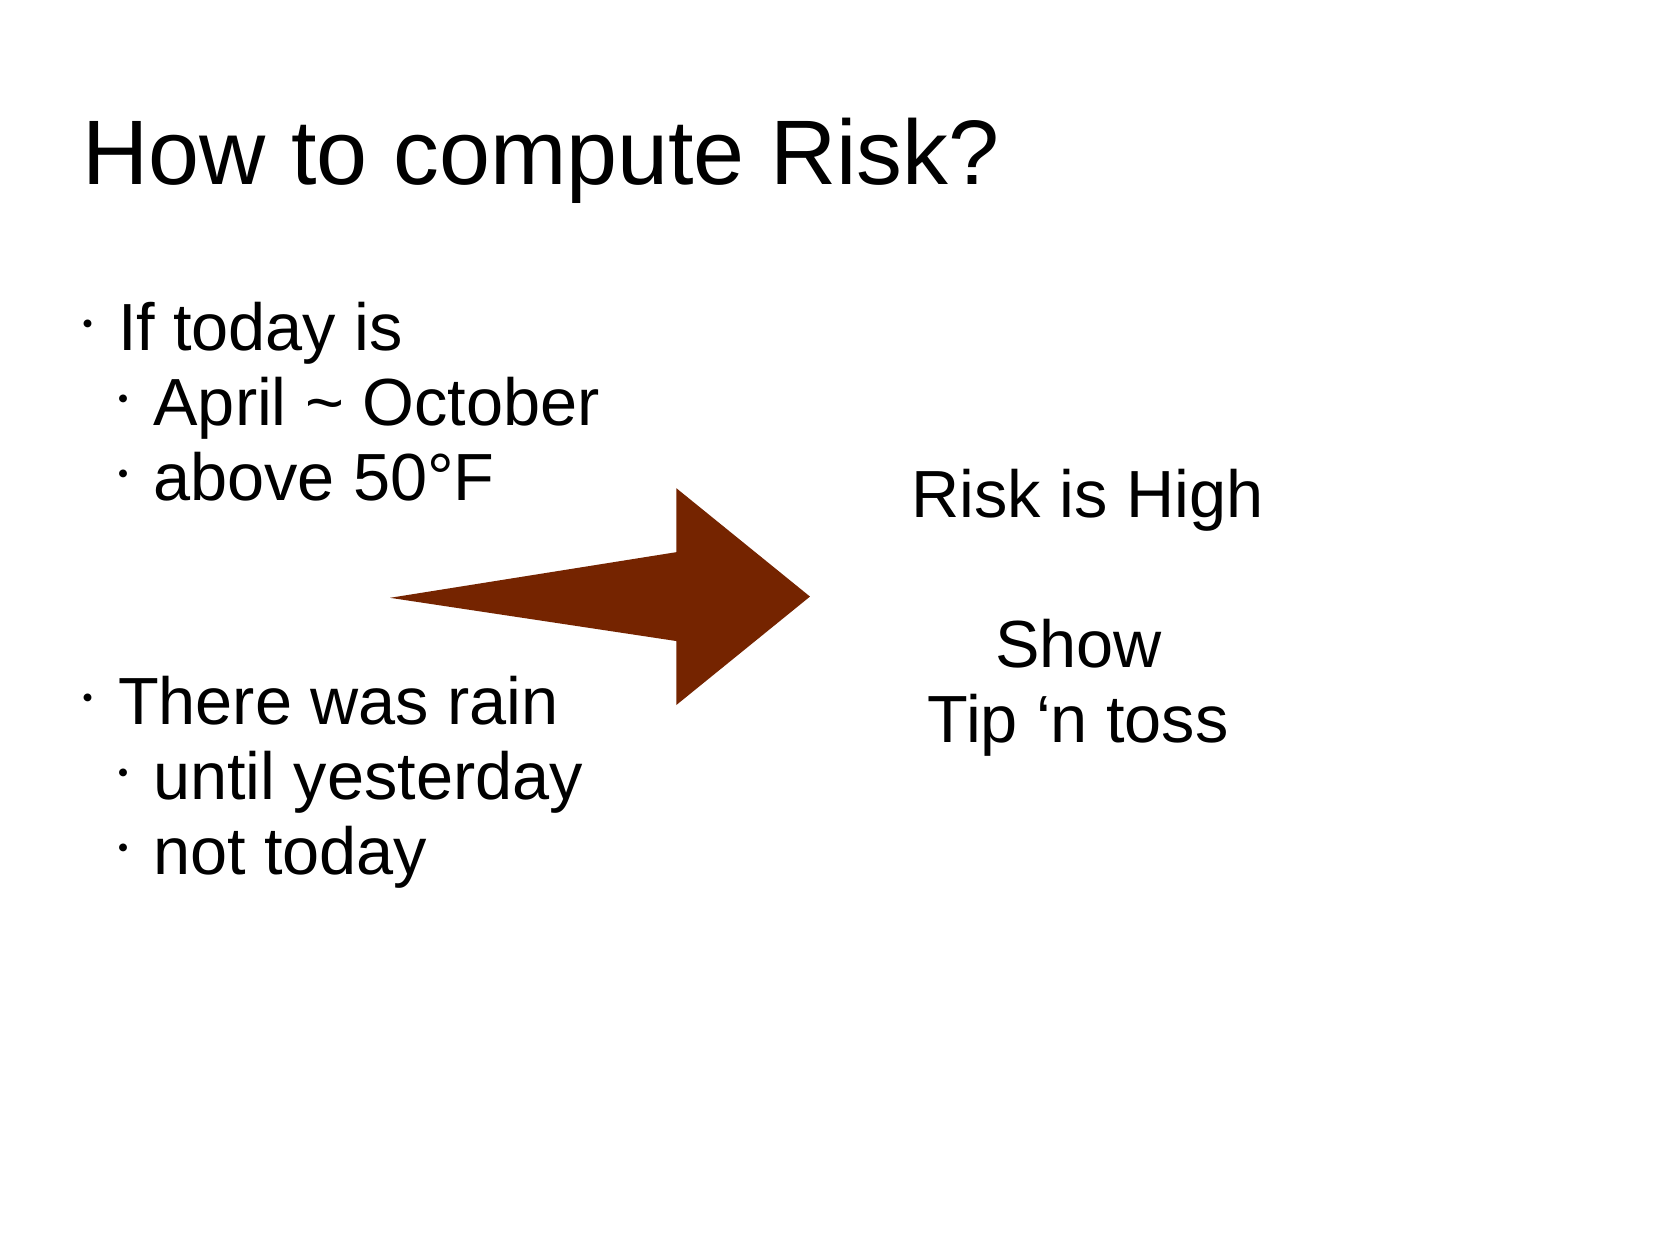

# How to compute Risk?
If today is
April ~ October
above 50°F
There was rain
until yesterday
not today
Risk is High
Show
Tip ‘n toss